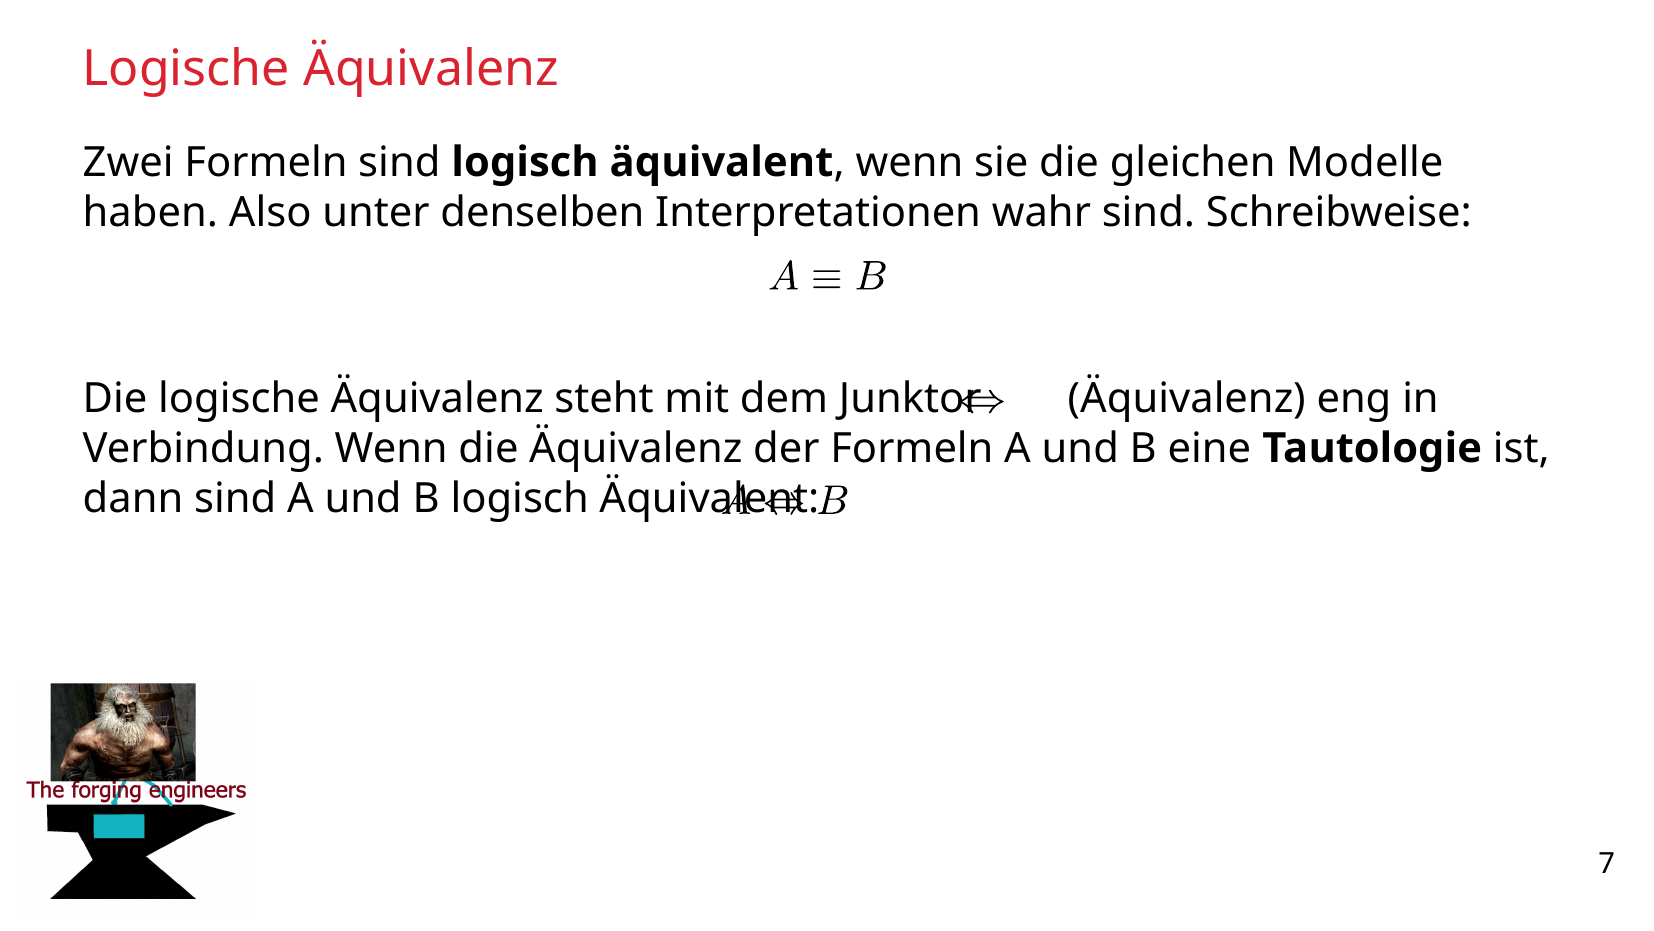

# Logische Äquivalenz
Zwei Formeln sind logisch äquivalent, wenn sie die gleichen Modelle haben. Also unter denselben Interpretationen wahr sind. Schreibweise:
Die logische Äquivalenz steht mit dem Junktor (Äquivalenz) eng in Verbindung. Wenn die Äquivalenz der Formeln A und B eine Tautologie ist, dann sind A und B logisch Äquivalent: